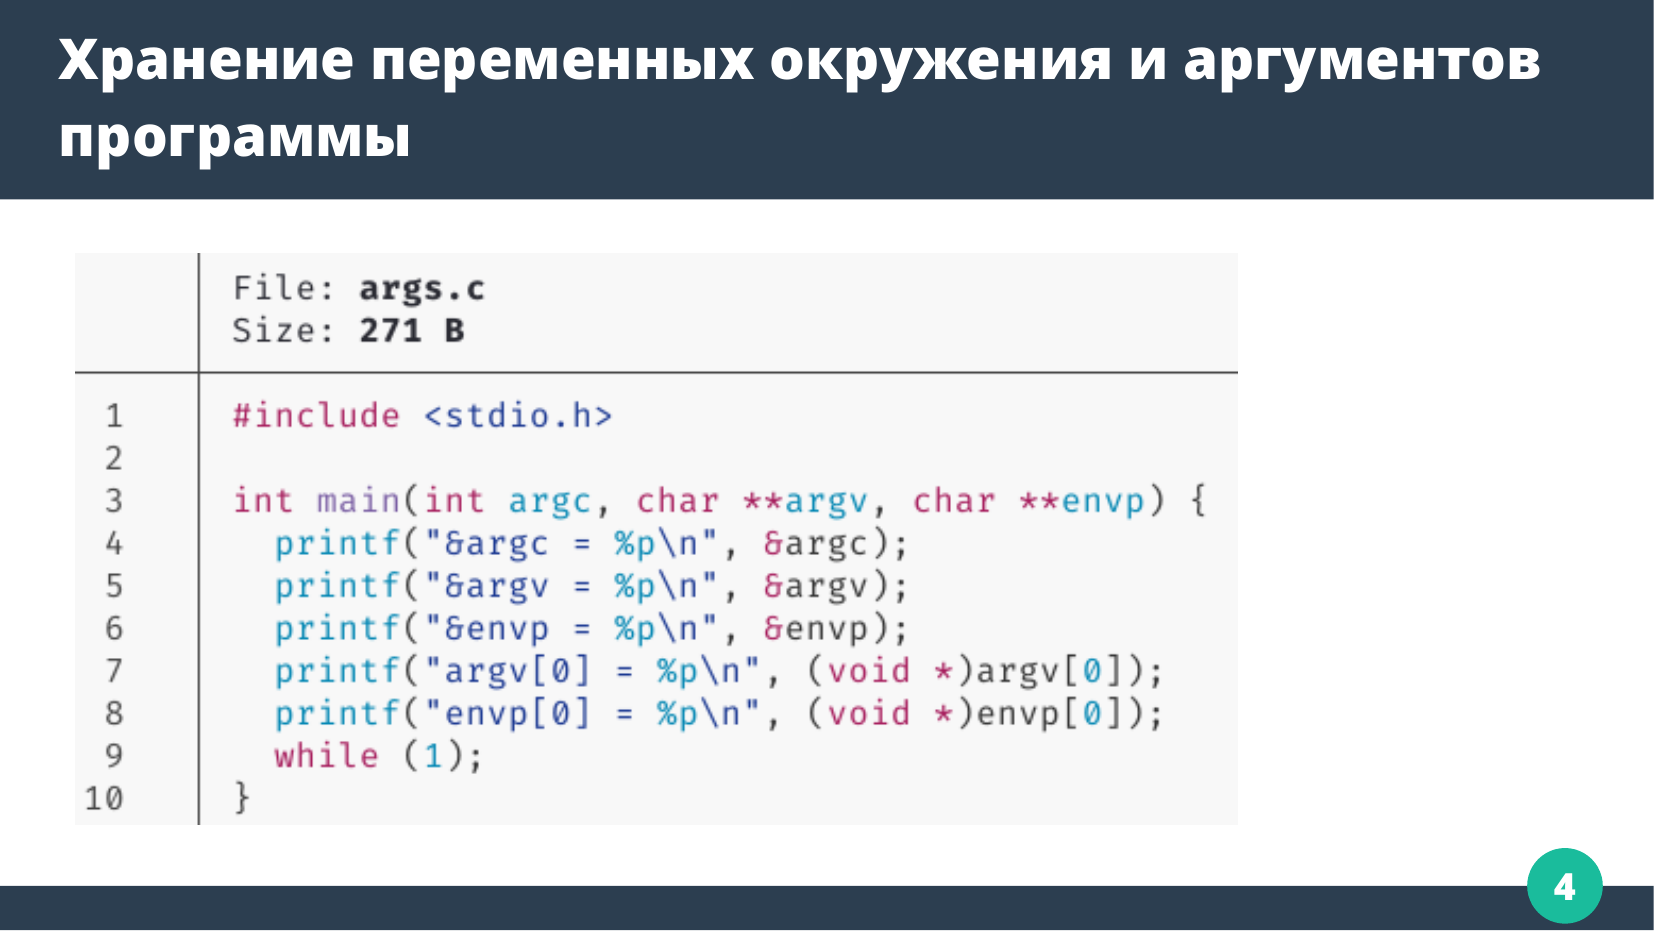

# Хранение переменных окружения и аргументов программы